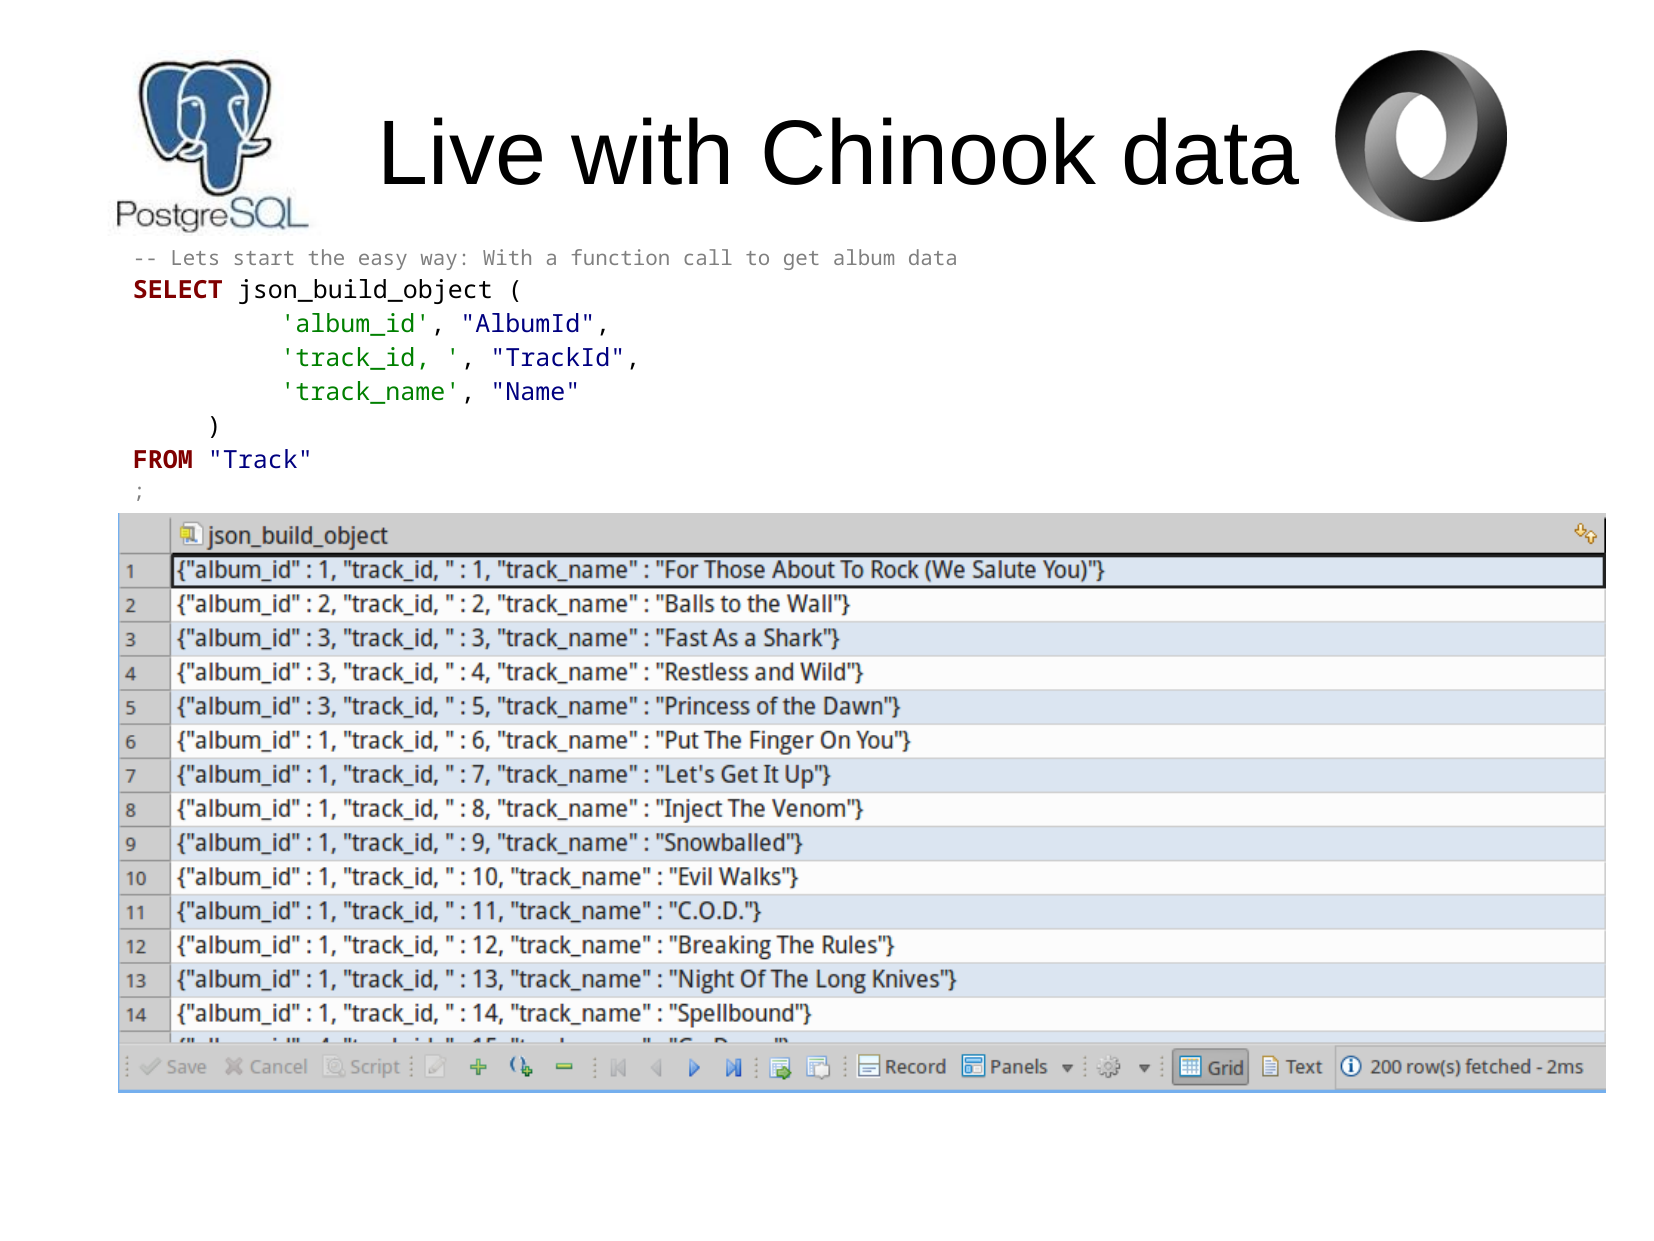

# Live with Chinook data
-- Lets start the easy way: With a function call to get album data
SELECT json_build_object (
		'album_id', "AlbumId",
		'track_id, ', "TrackId",
		'track_name', "Name"
	)
FROM "Track"
;